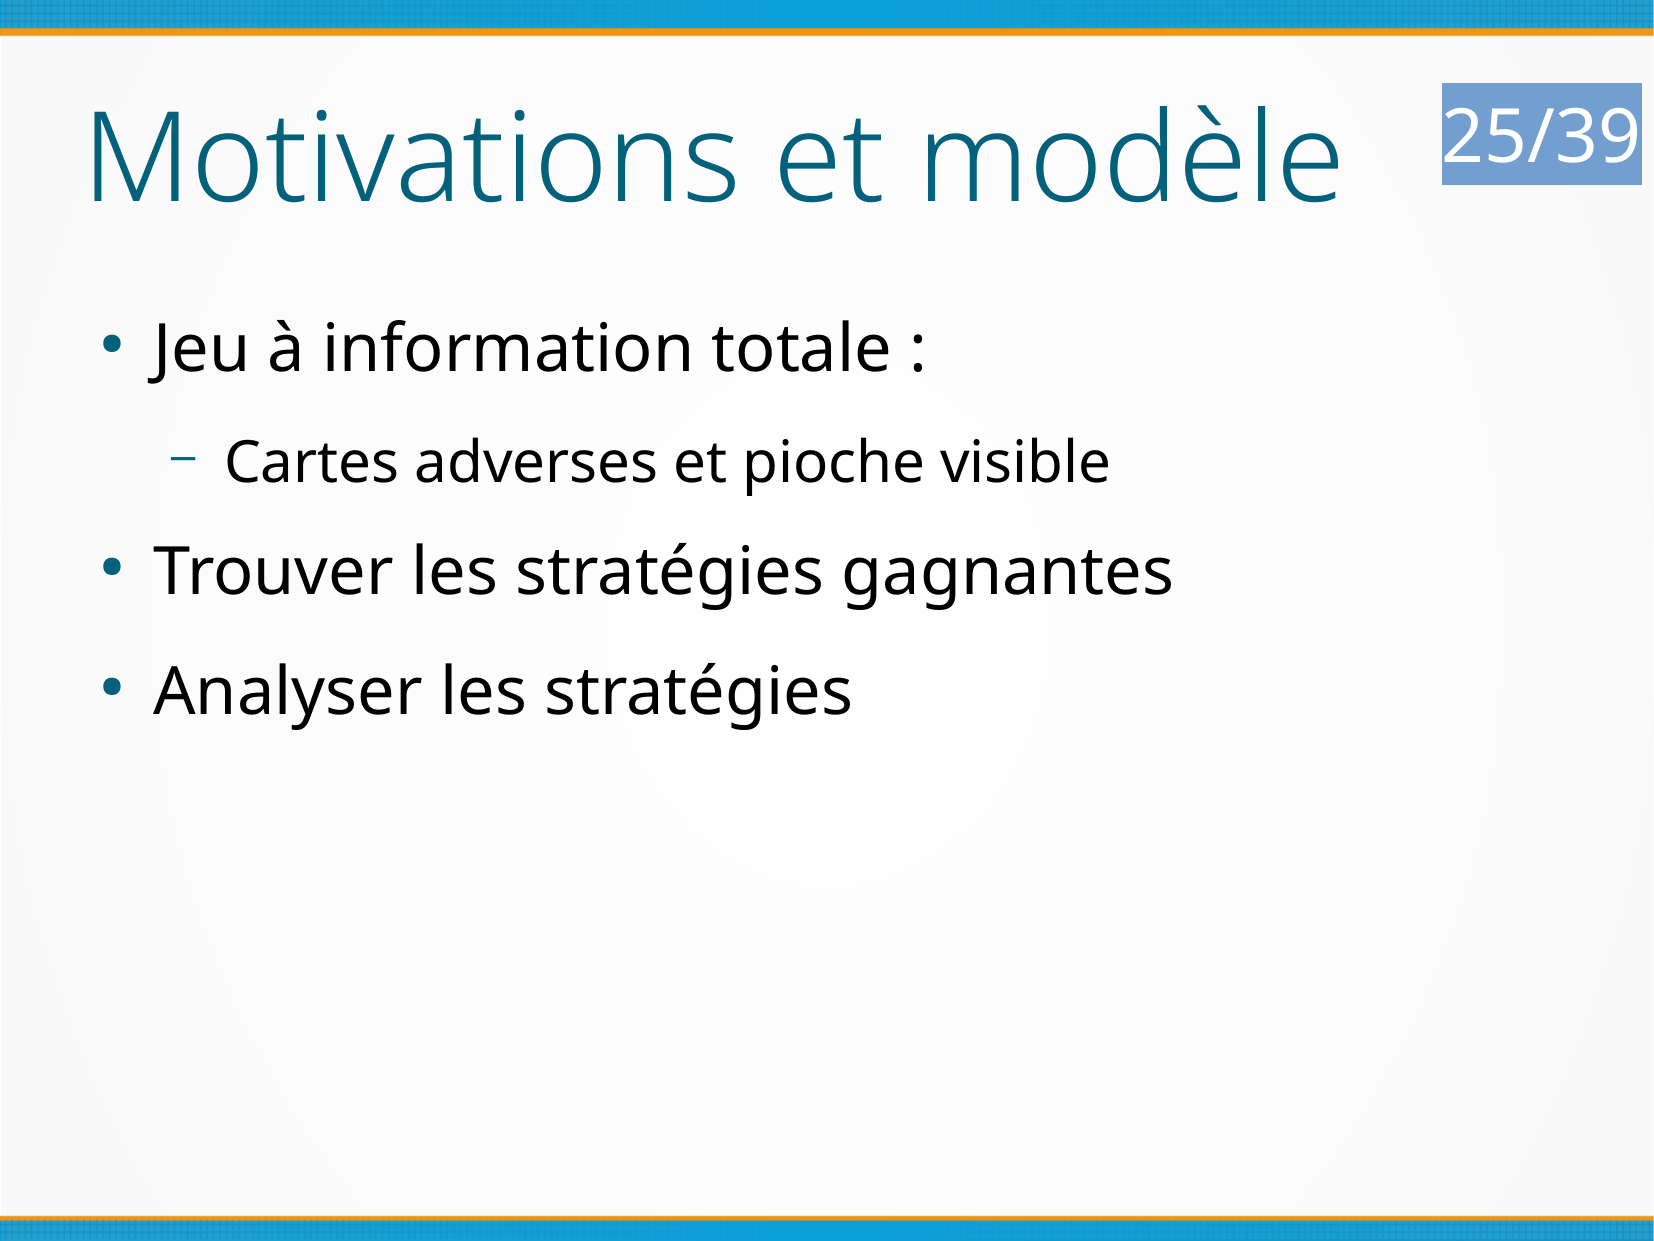

# Motivations et modèle
25
Jeu à information totale :
Cartes adverses et pioche visible
Trouver les stratégies gagnantes
Analyser les stratégies